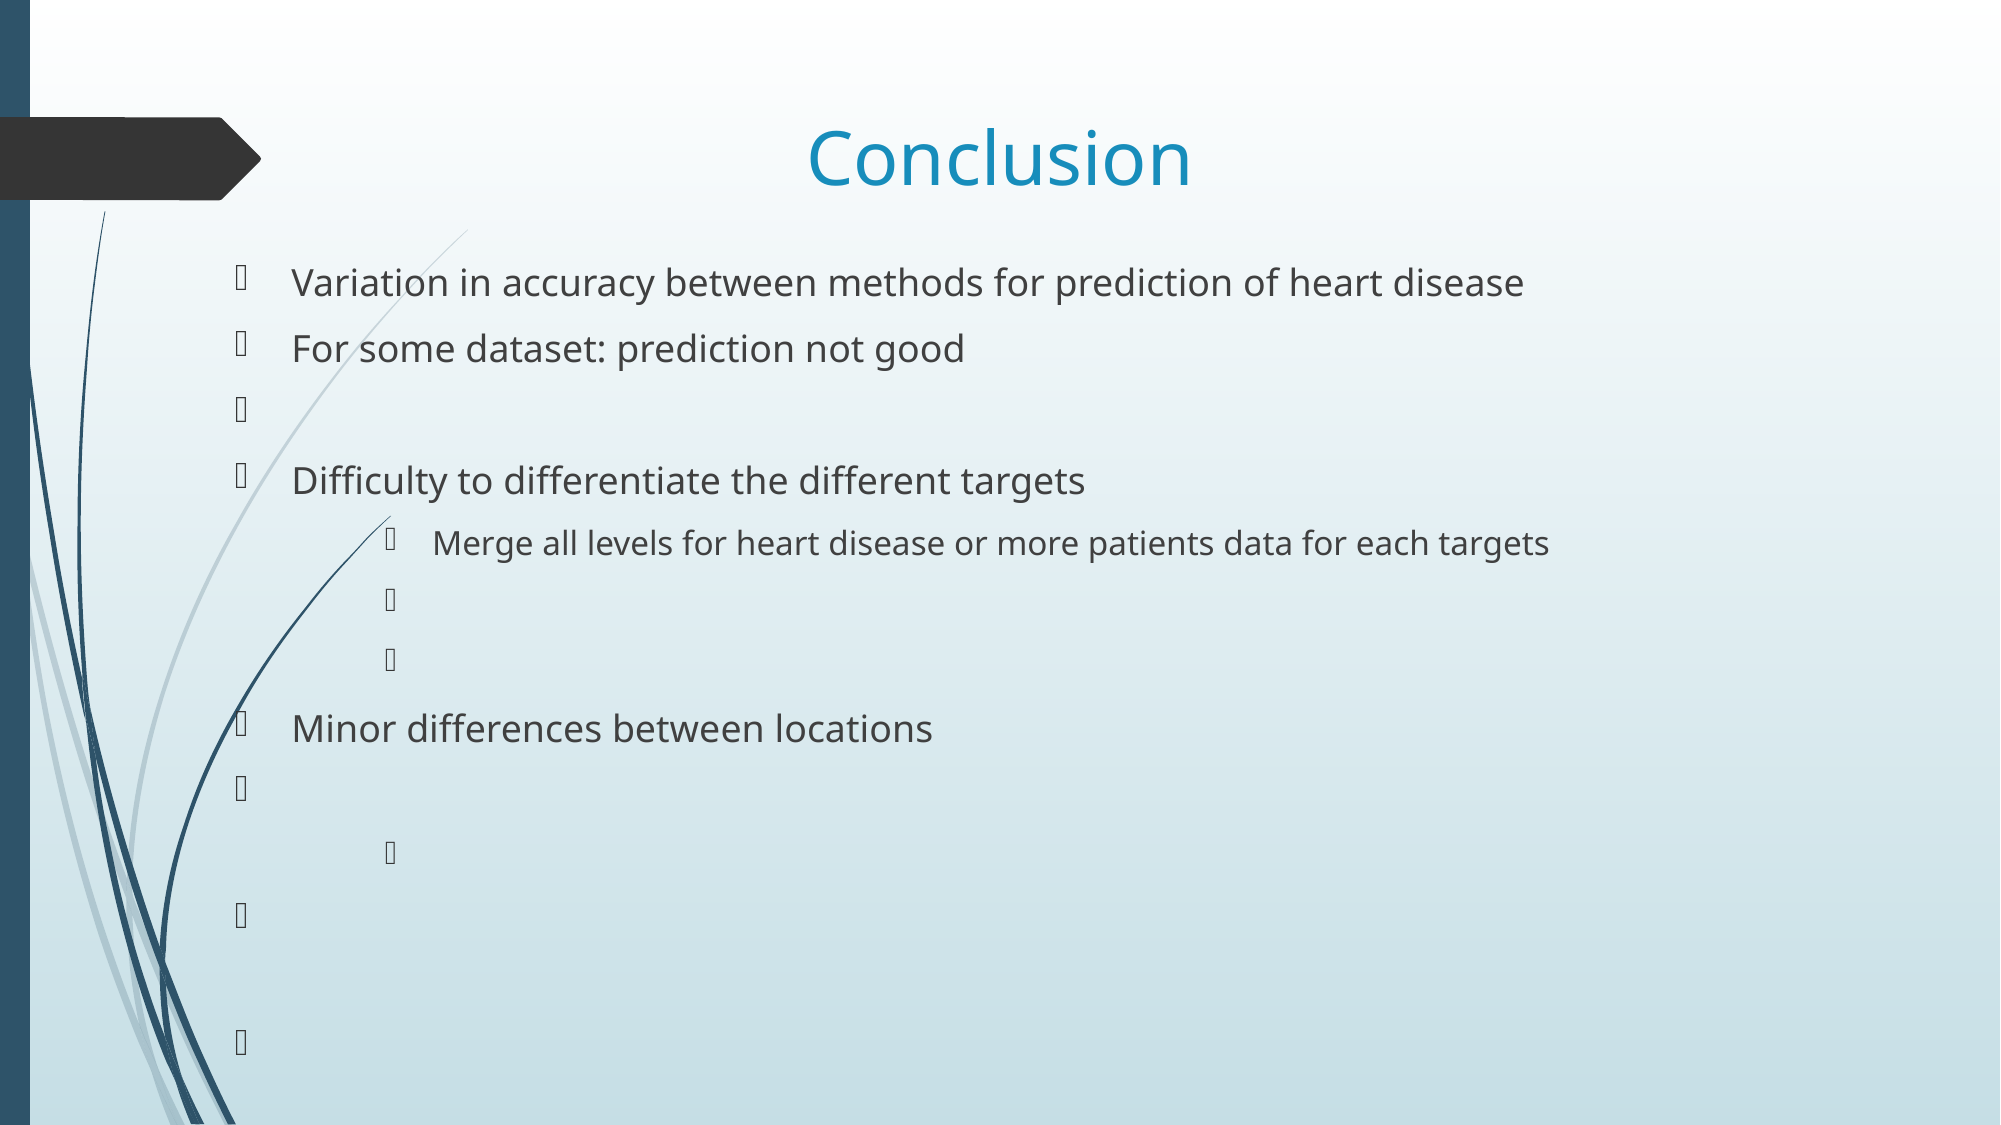

# Conclusion
Variation in accuracy between methods for prediction of heart disease
For some dataset: prediction not good
Difficulty to differentiate the different targets
Merge all levels for heart disease or more patients data for each targets
Minor differences between locations